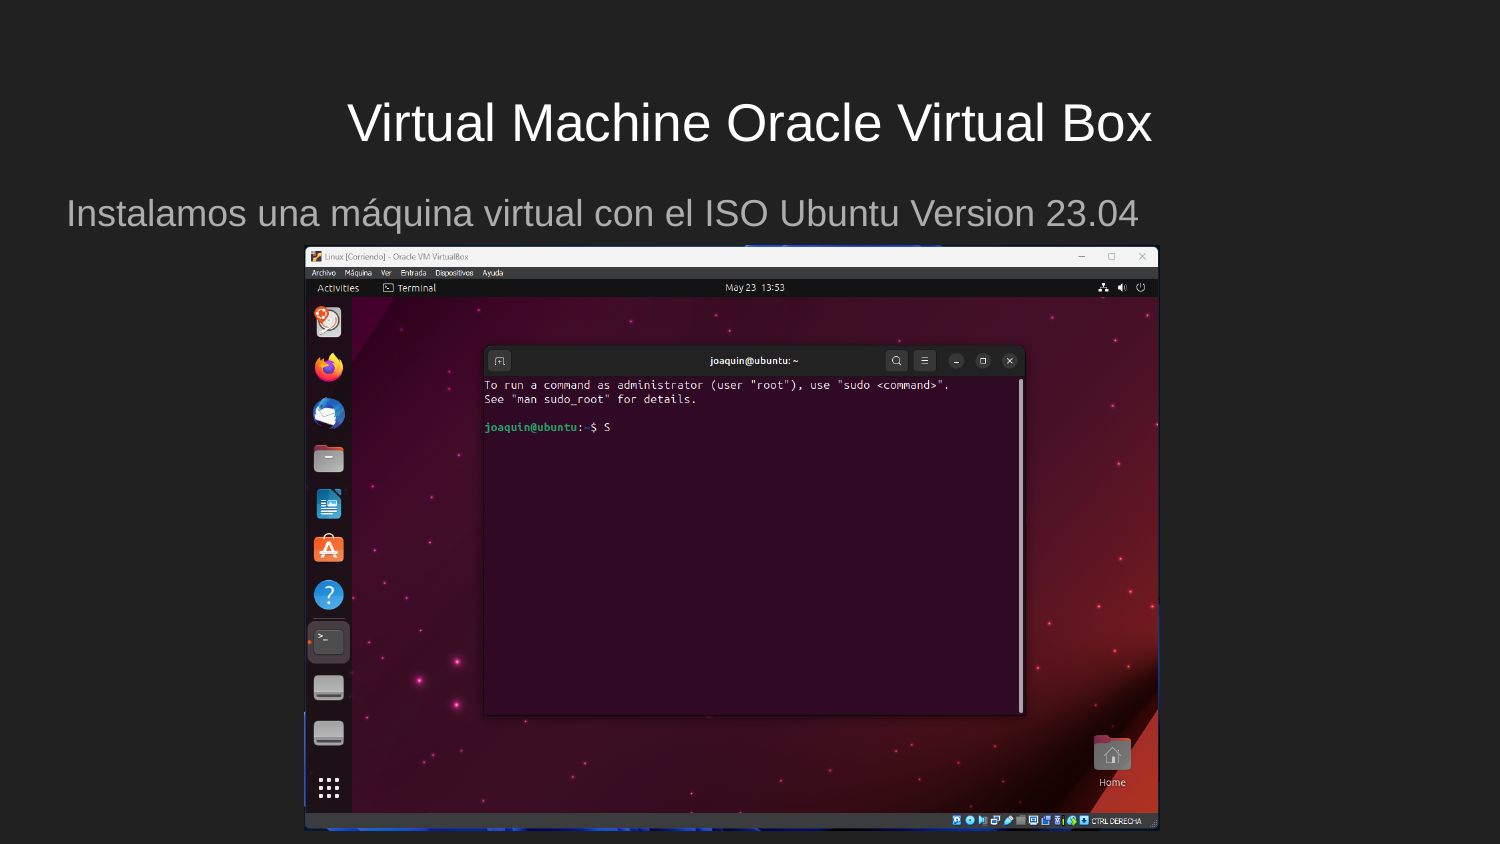

# Virtual Machine Oracle Virtual Box
Instalamos una máquina virtual con el ISO Ubuntu Version 23.04